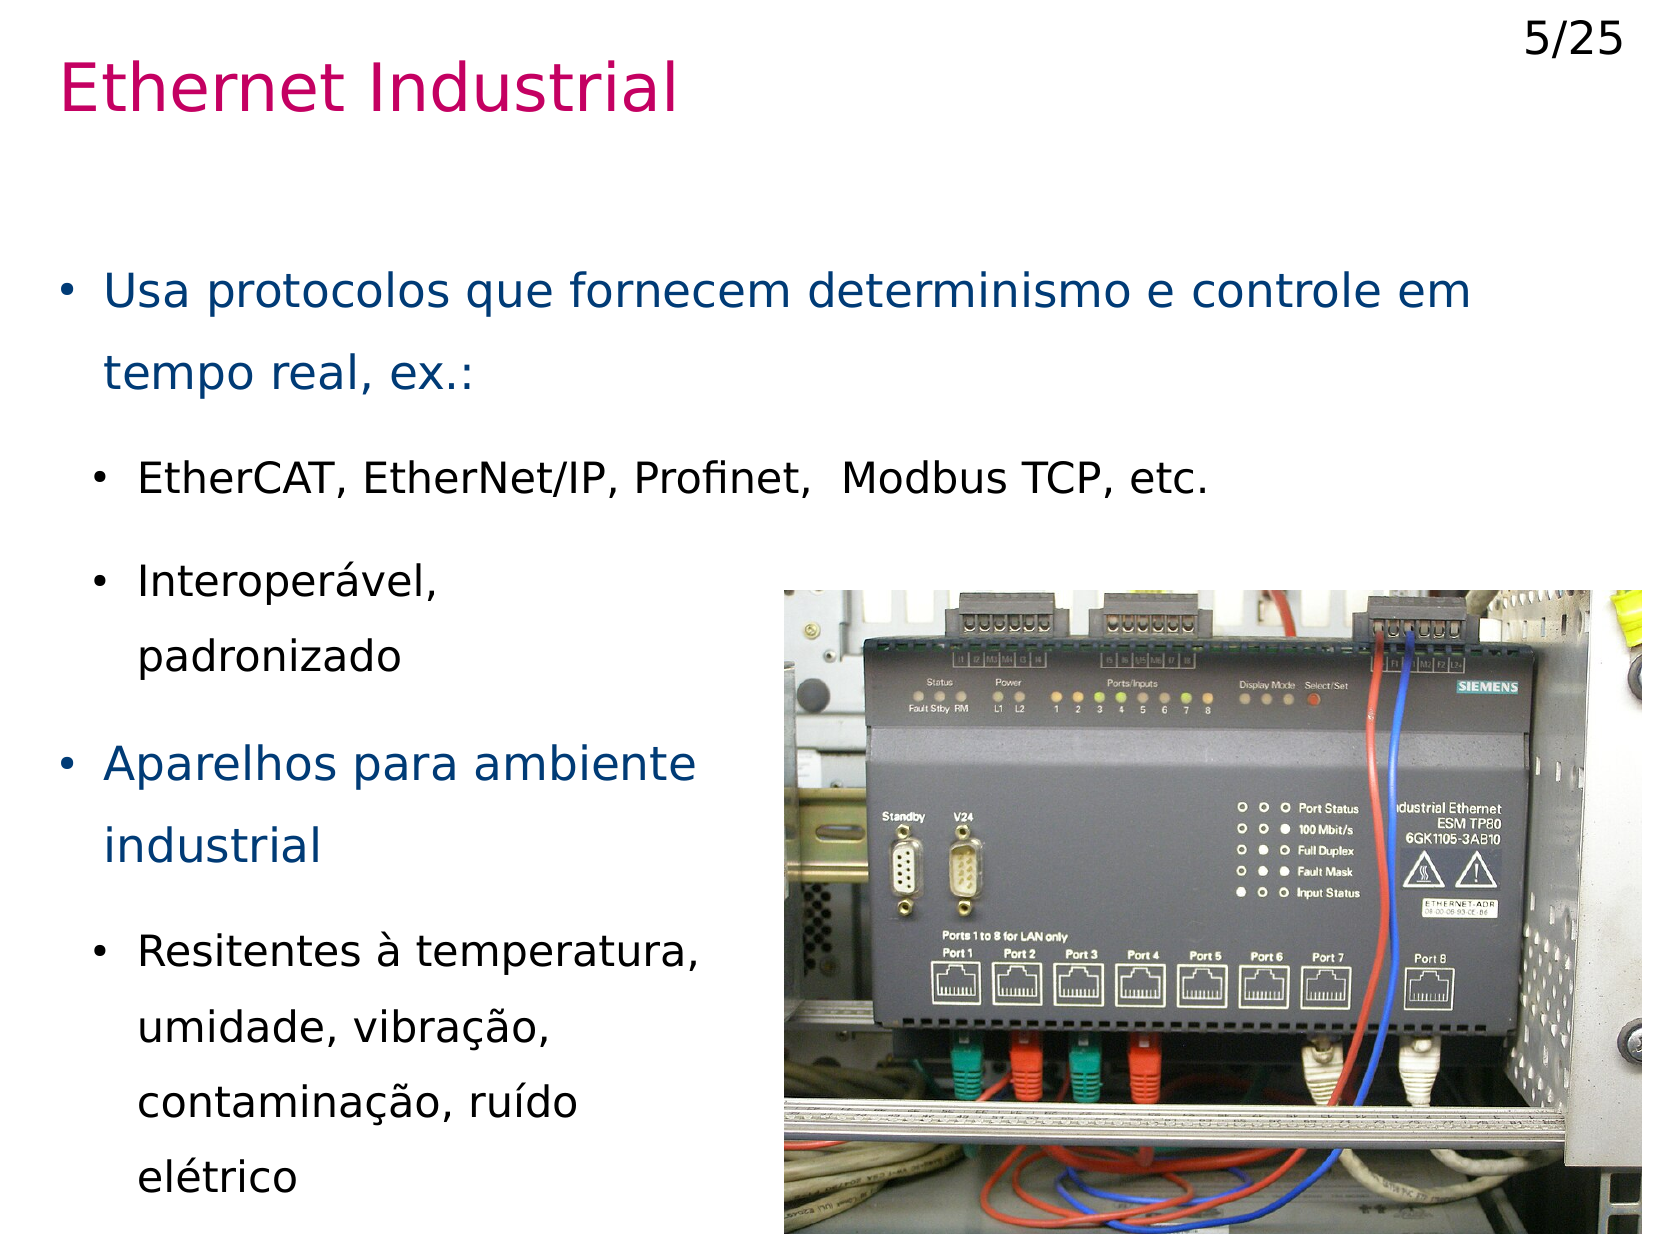

5
# Ethernet Industrial
Usa protocolos que fornecem determinismo e controle em tempo real, ex.:
EtherCAT, EtherNet/IP, Profinet, Modbus TCP, etc.
Interoperável,
padronizado
Aparelhos para ambiente
industrial
Resitentes à temperatura,
umidade, vibração,
contaminação, ruído
elétrico